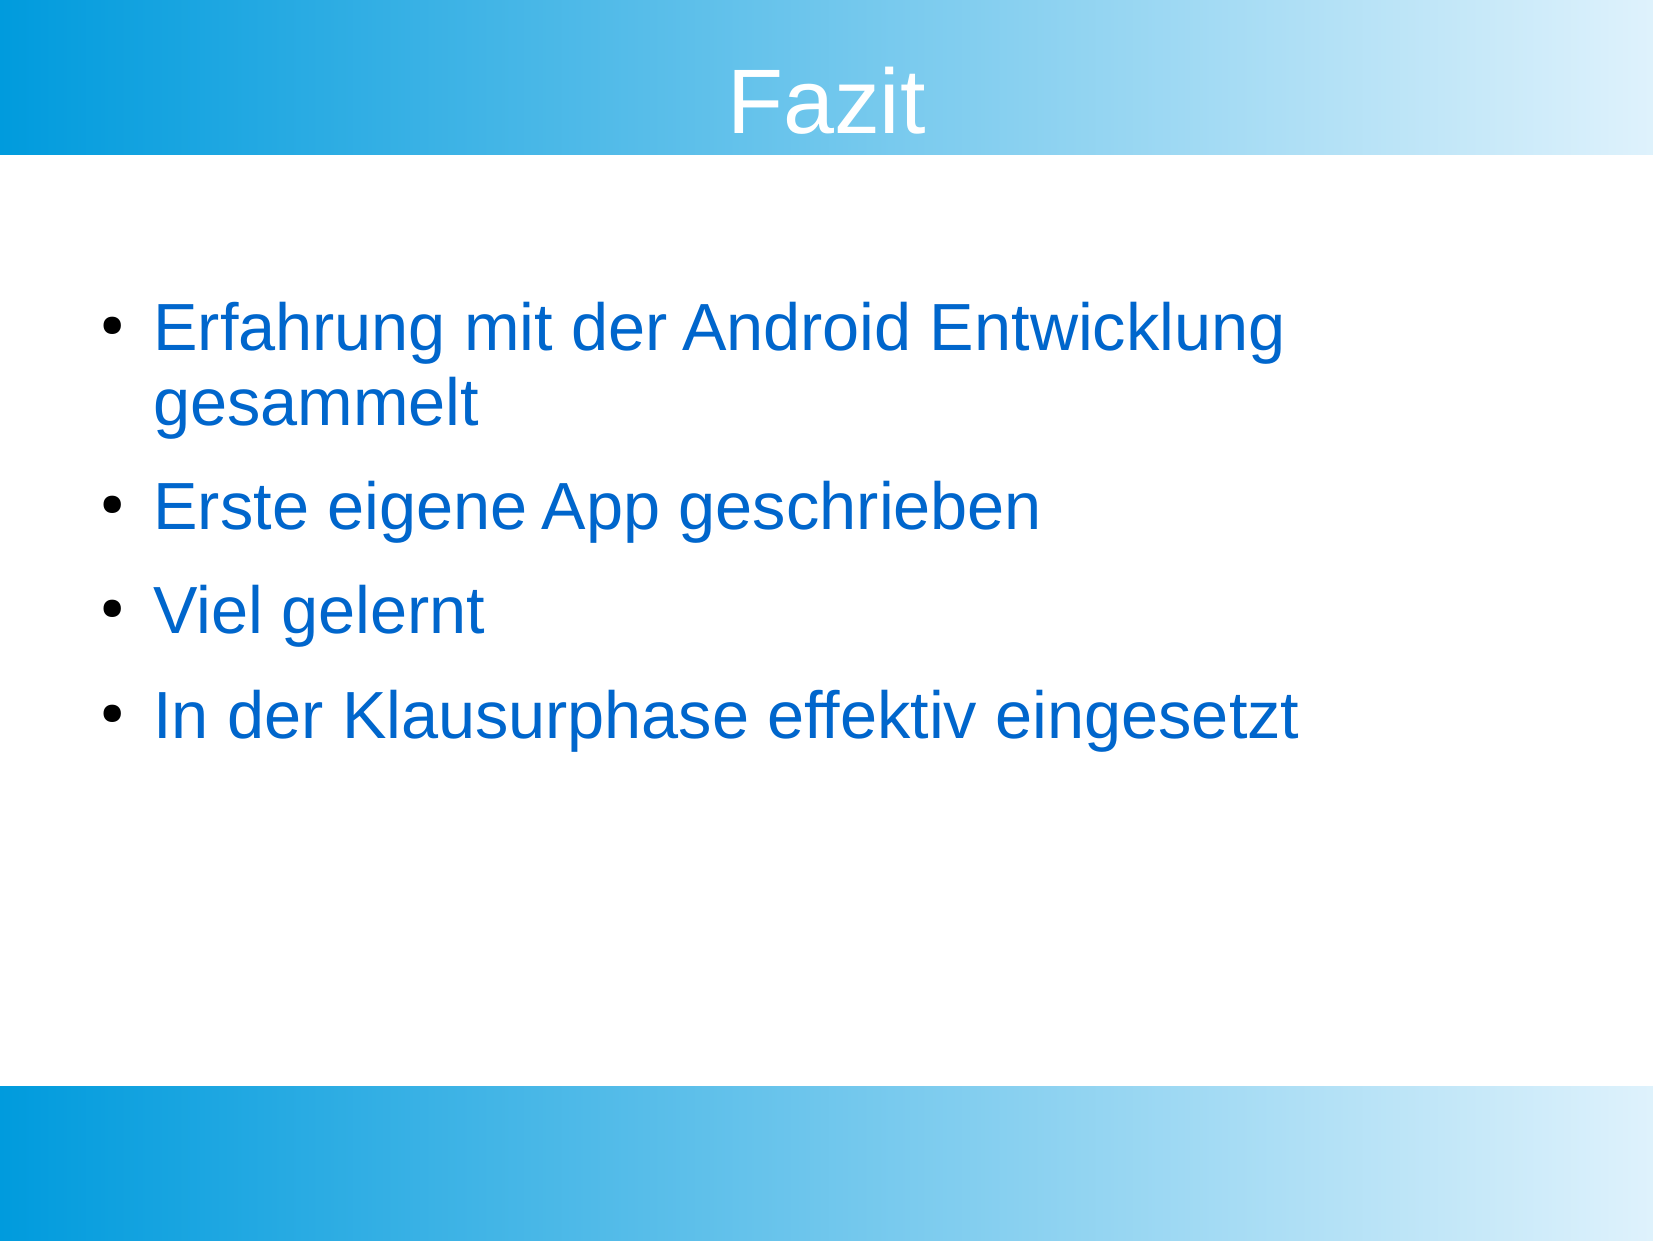

# Fazit
Erfahrung mit der Android Entwicklung gesammelt
Erste eigene App geschrieben
Viel gelernt
In der Klausurphase effektiv eingesetzt